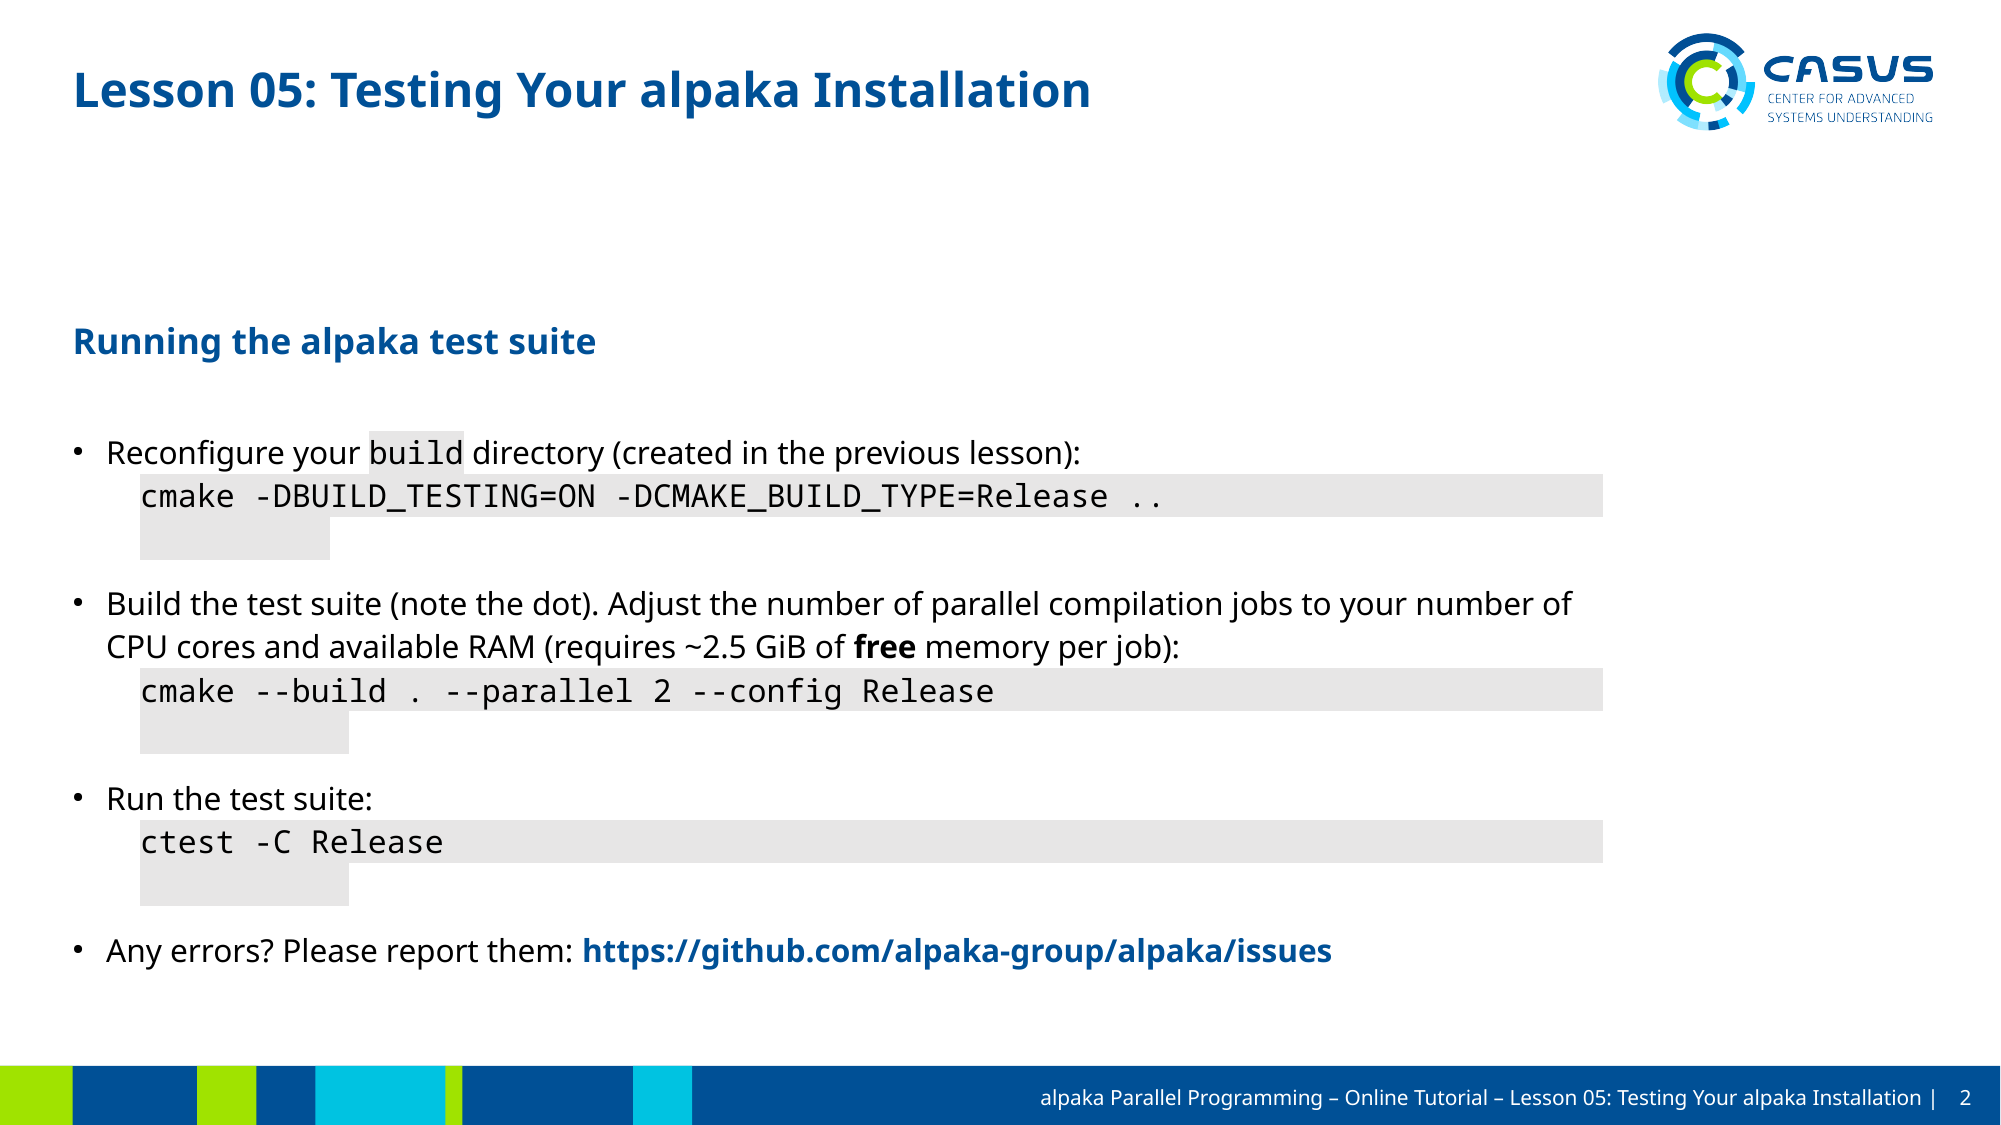

# Lesson 05: Testing Your alpaka Installation
Running the alpaka test suite
Reconfigure your build directory (created in the previous lesson):
cmake -DBUILD_TESTING=ON -DCMAKE_BUILD_TYPE=Release ..
Build the test suite (note the dot). Adjust the number of parallel compilation jobs to your number of CPU cores and available RAM (requires ~2.5 GiB of free memory per job):
cmake --build . --parallel 2 --config Release
Run the test suite:
ctest -C Release
Any errors? Please report them: https://github.com/alpaka-group/alpaka/issues
alpaka Parallel Programming – Online Tutorial – Lesson 05: Testing Your alpaka Installation
2